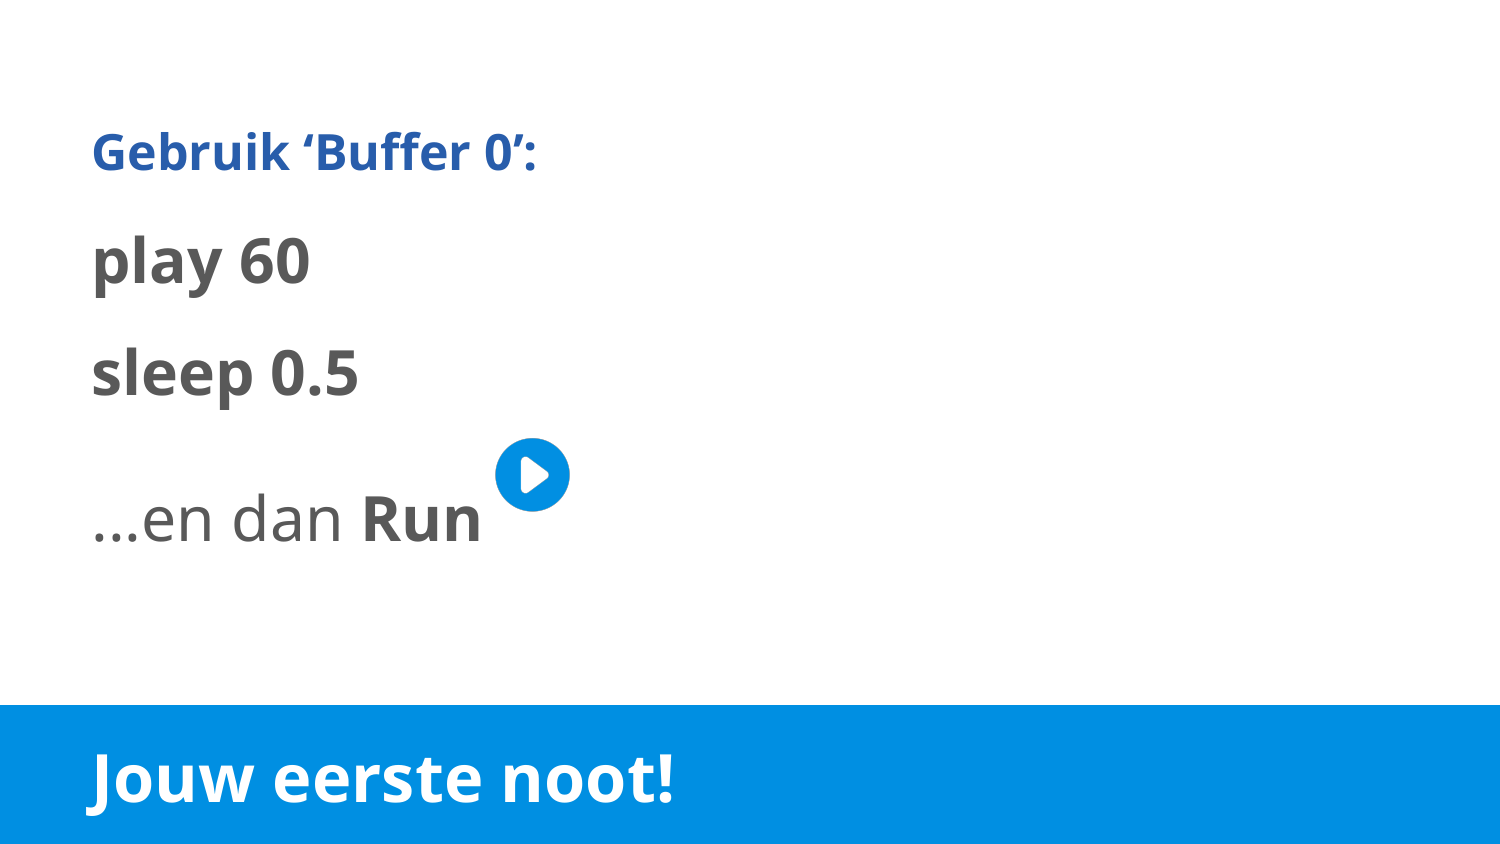

Gebruik ‘Buffer 0’:
play 60
sleep 0.5
...en dan Run
# Jouw eerste noot!